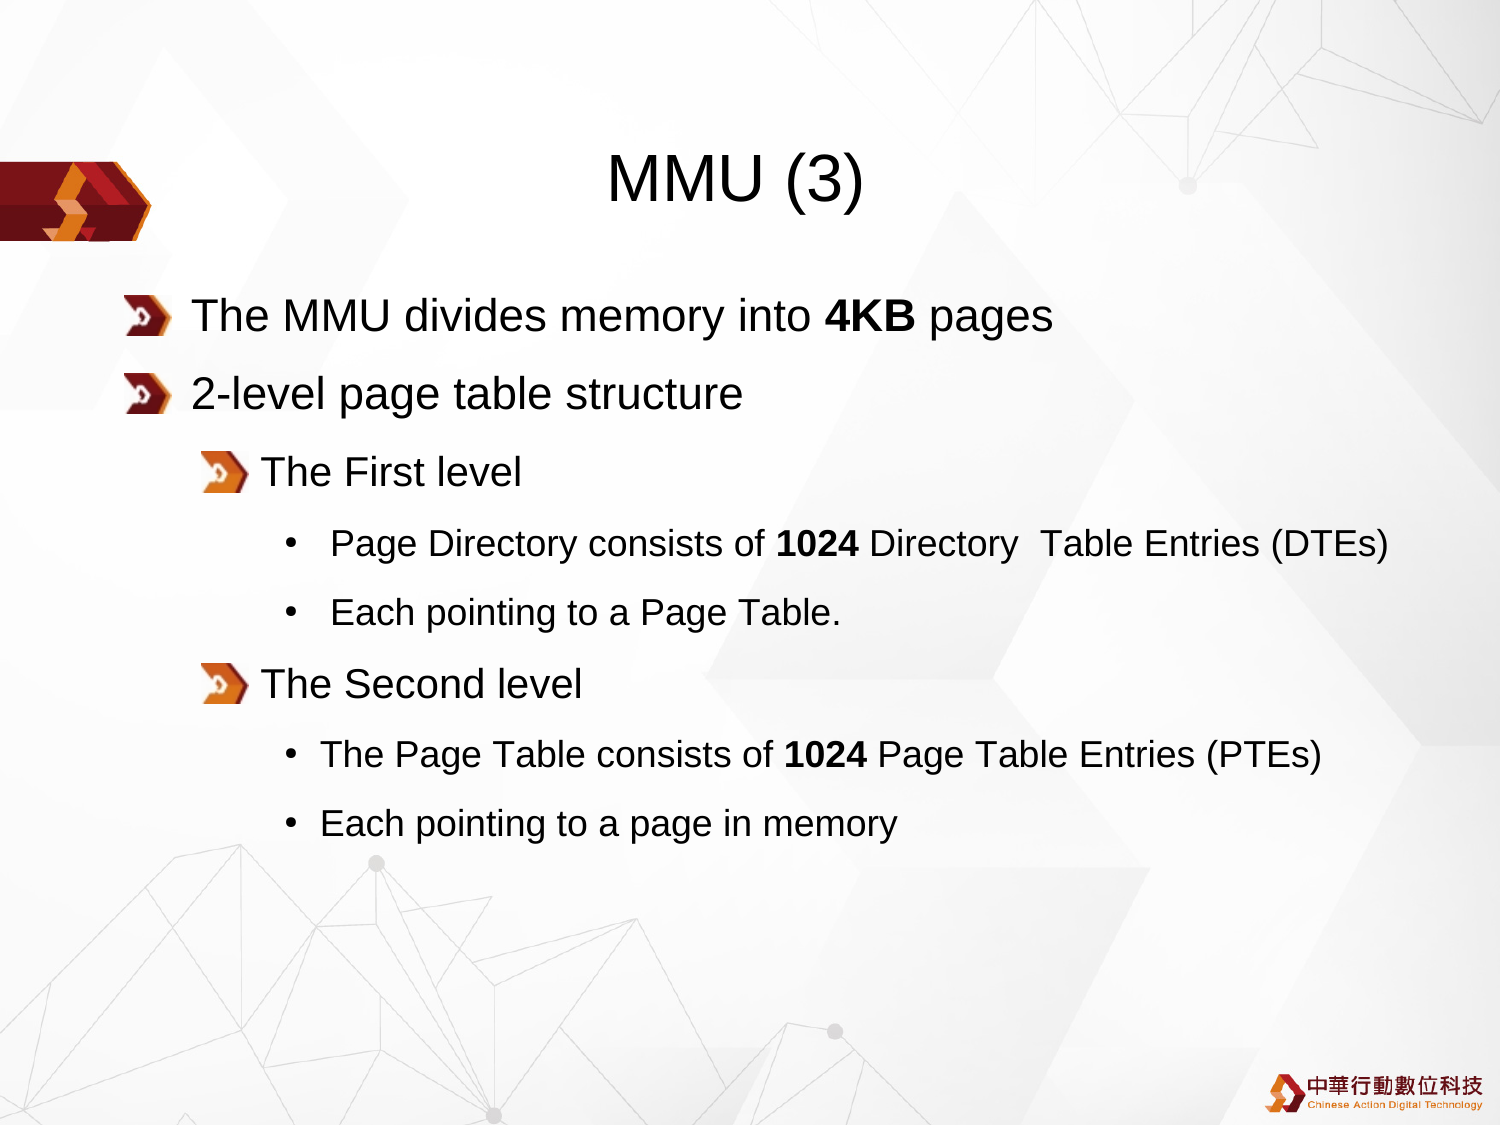

# MMU (3)
 The MMU divides memory into 4KB pages
 2-level page table structure
 The First level
 Page Directory consists of 1024 Directory Table Entries (DTEs)
 Each pointing to a Page Table.
 The Second level
The Page Table consists of 1024 Page Table Entries (PTEs)
Each pointing to a page in memory